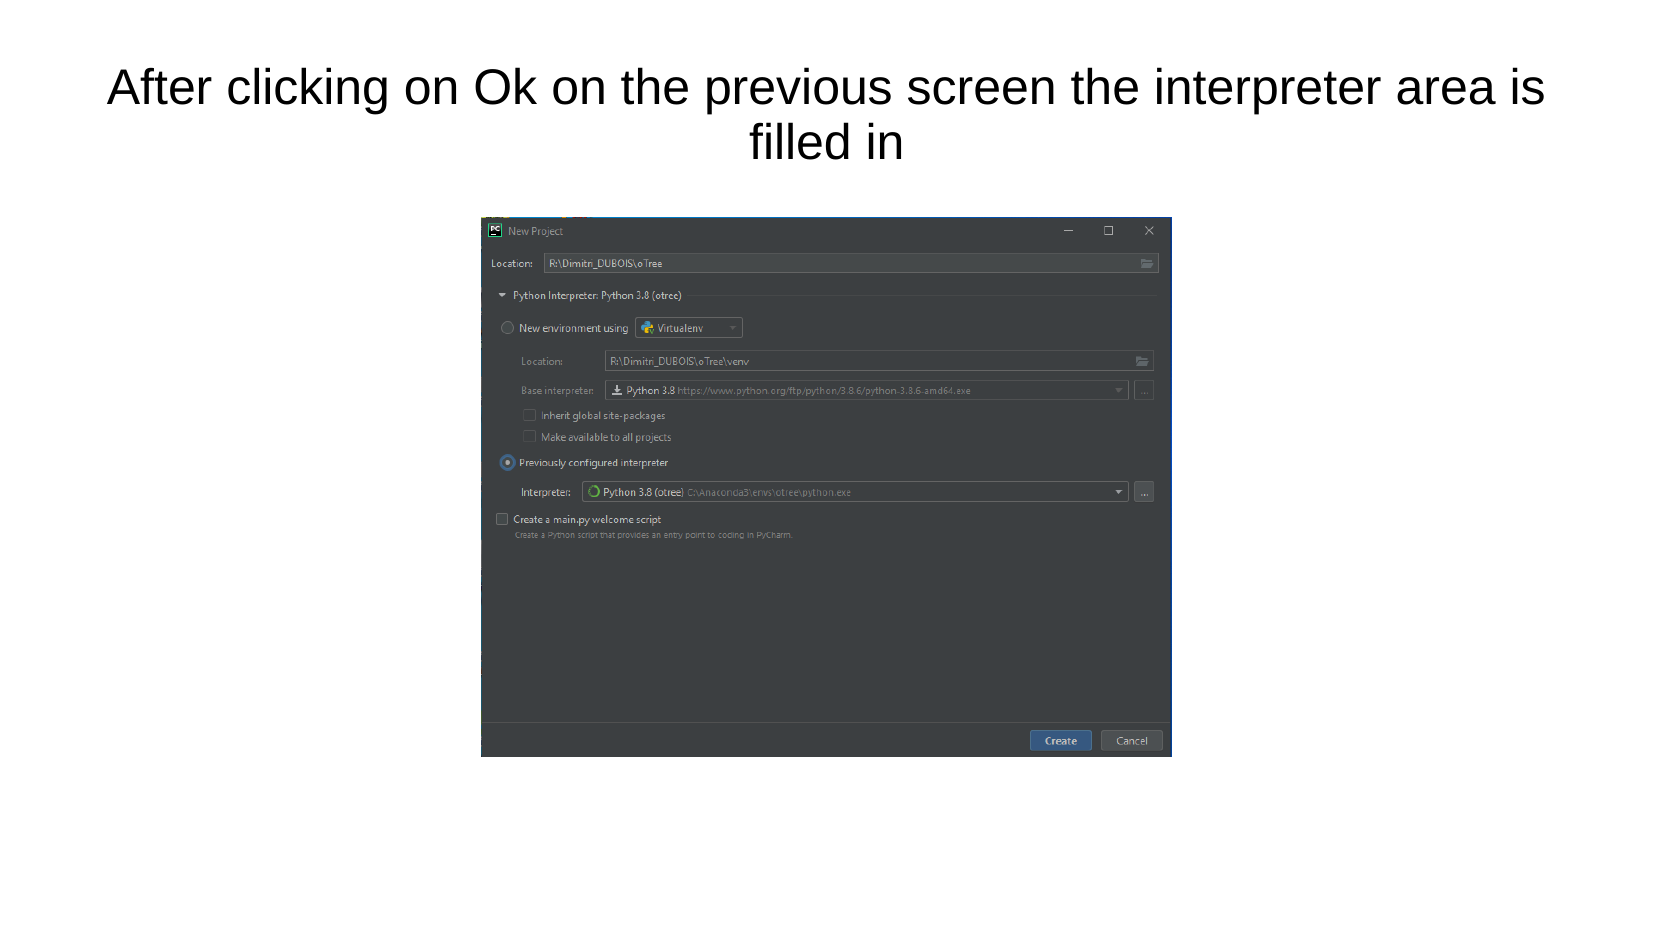

# After clicking on Ok on the previous screen the interpreter area is filled in